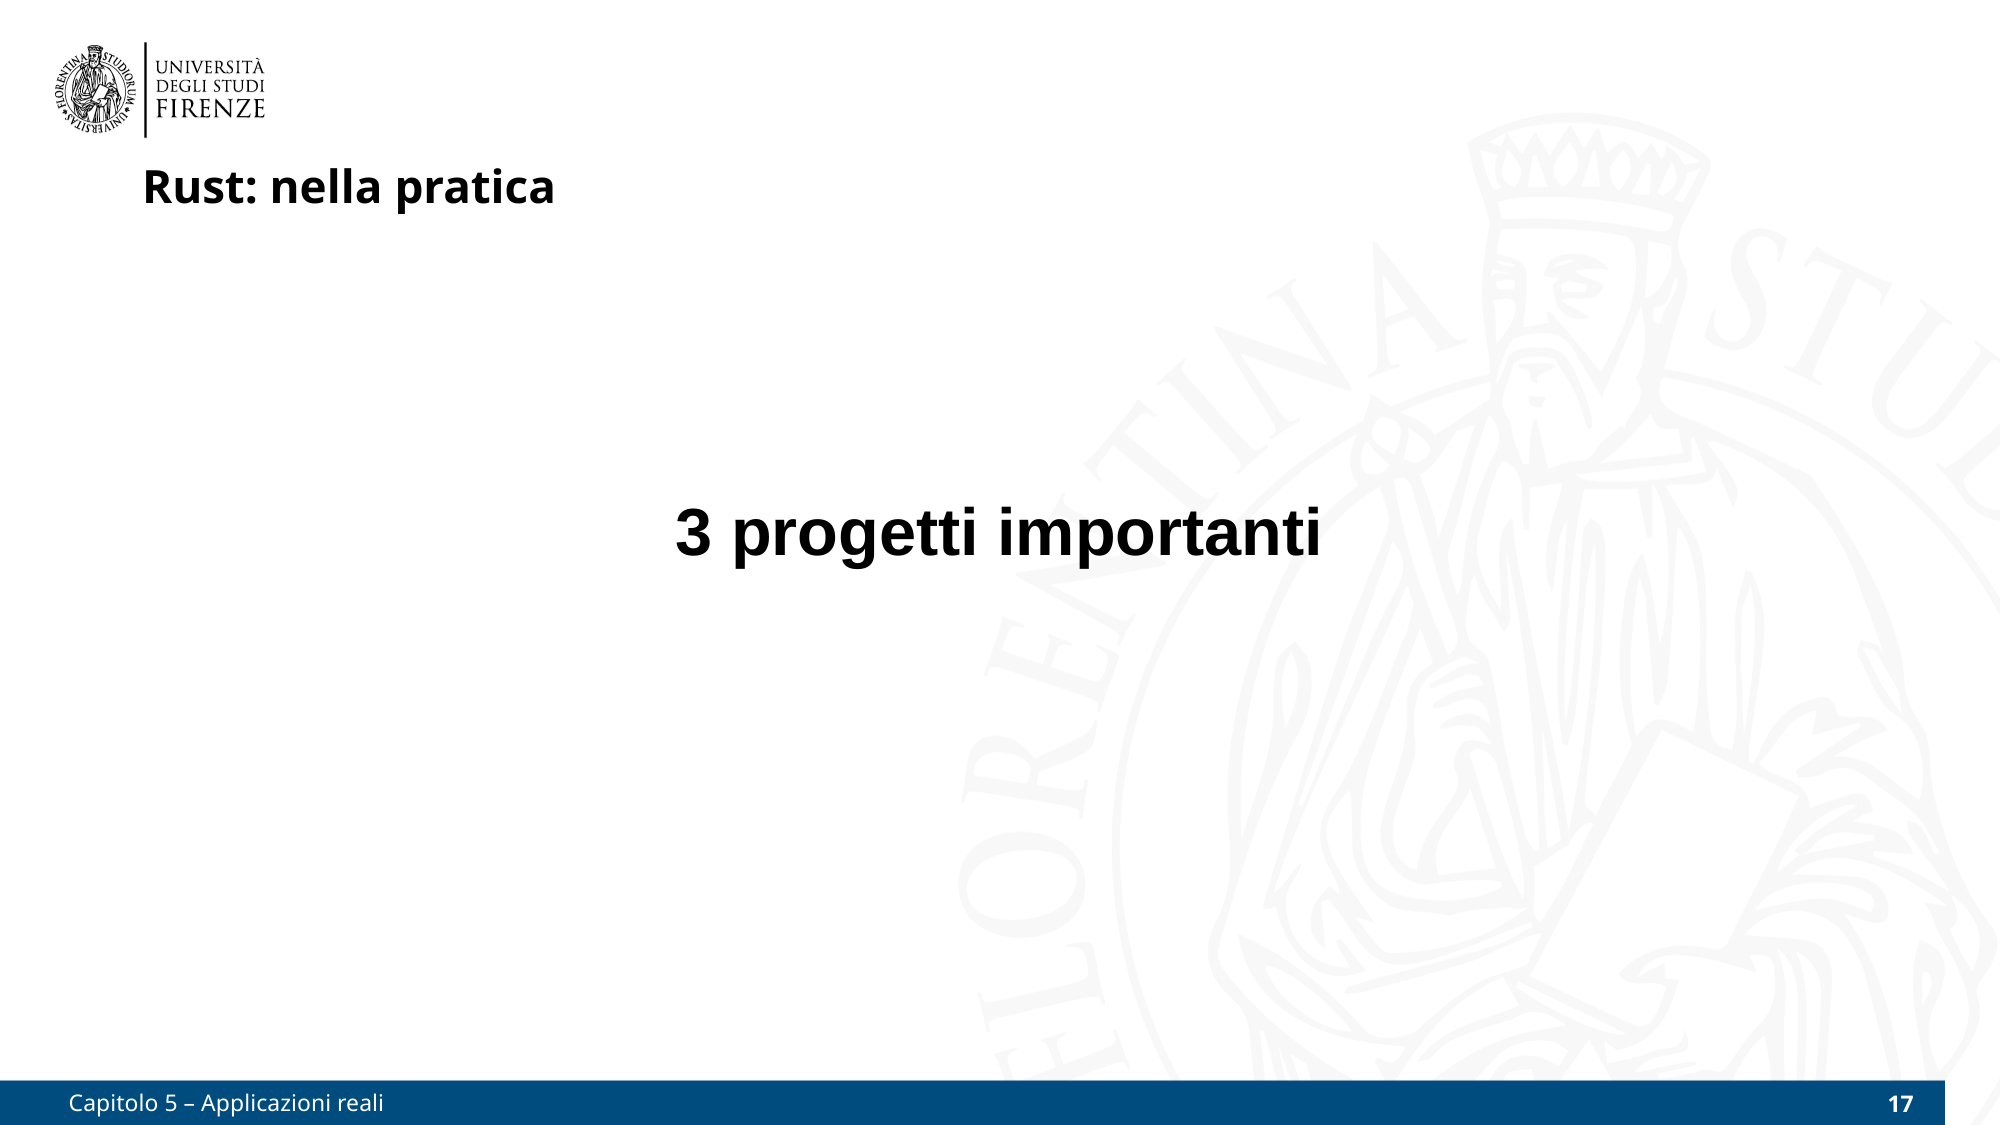

Rust: nella pratica
3 progetti importanti
# Capitolo 5 – Applicazioni reali